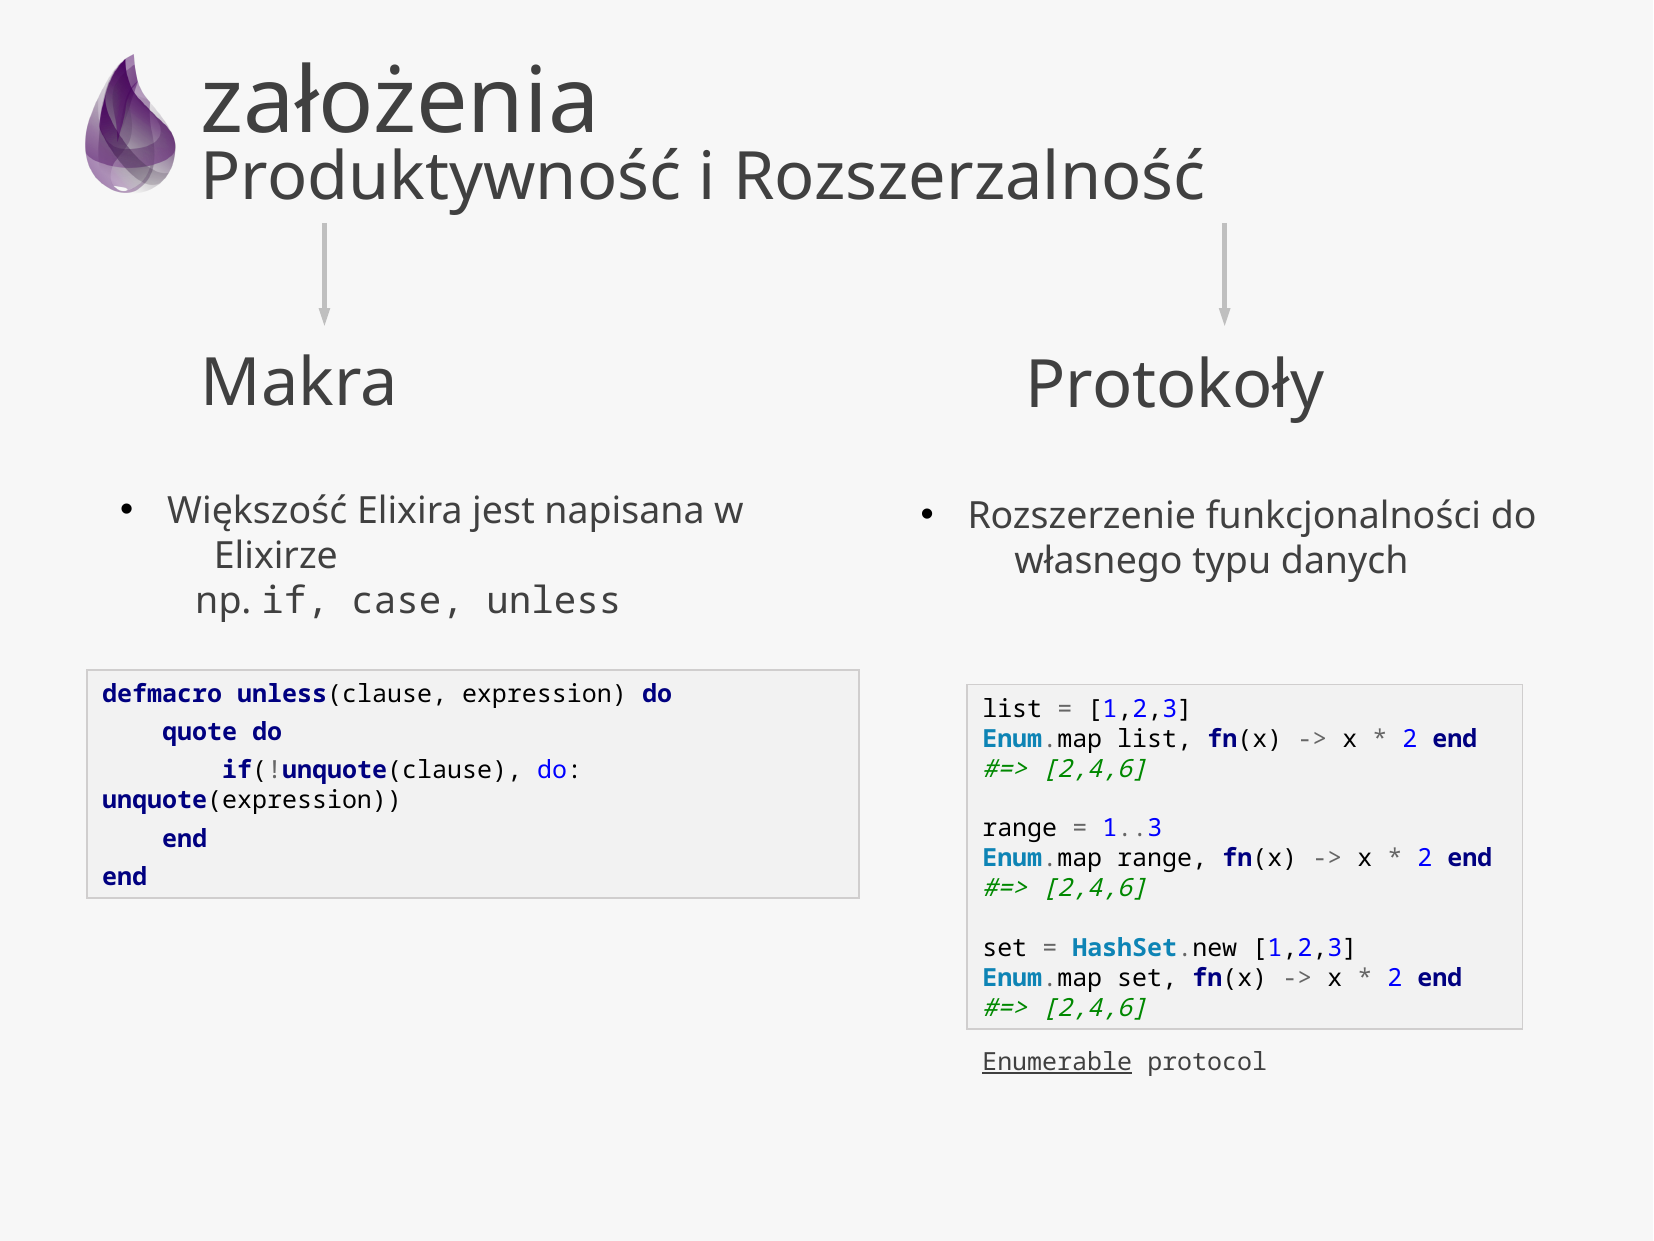

# założenia
Produktywność i Rozszerzalność
Makra
Protokoły
Większość Elixira jest napisana w Elixirze
	np. if, case, unless
Rozszerzenie funkcjonalności do własnego typu danych
defmacro unless(clause, expression) do
 quote do
 if(!unquote(clause), do: unquote(expression))
 end
end
list = [1,2,3]
Enum.map list, fn(x) -> x * 2 end
#=> [2,4,6]
range = 1..3
Enum.map range, fn(x) -> x * 2 end
#=> [2,4,6]
set = HashSet.new [1,2,3]
Enum.map set, fn(x) -> x * 2 end
#=> [2,4,6]
Enumerable protocol